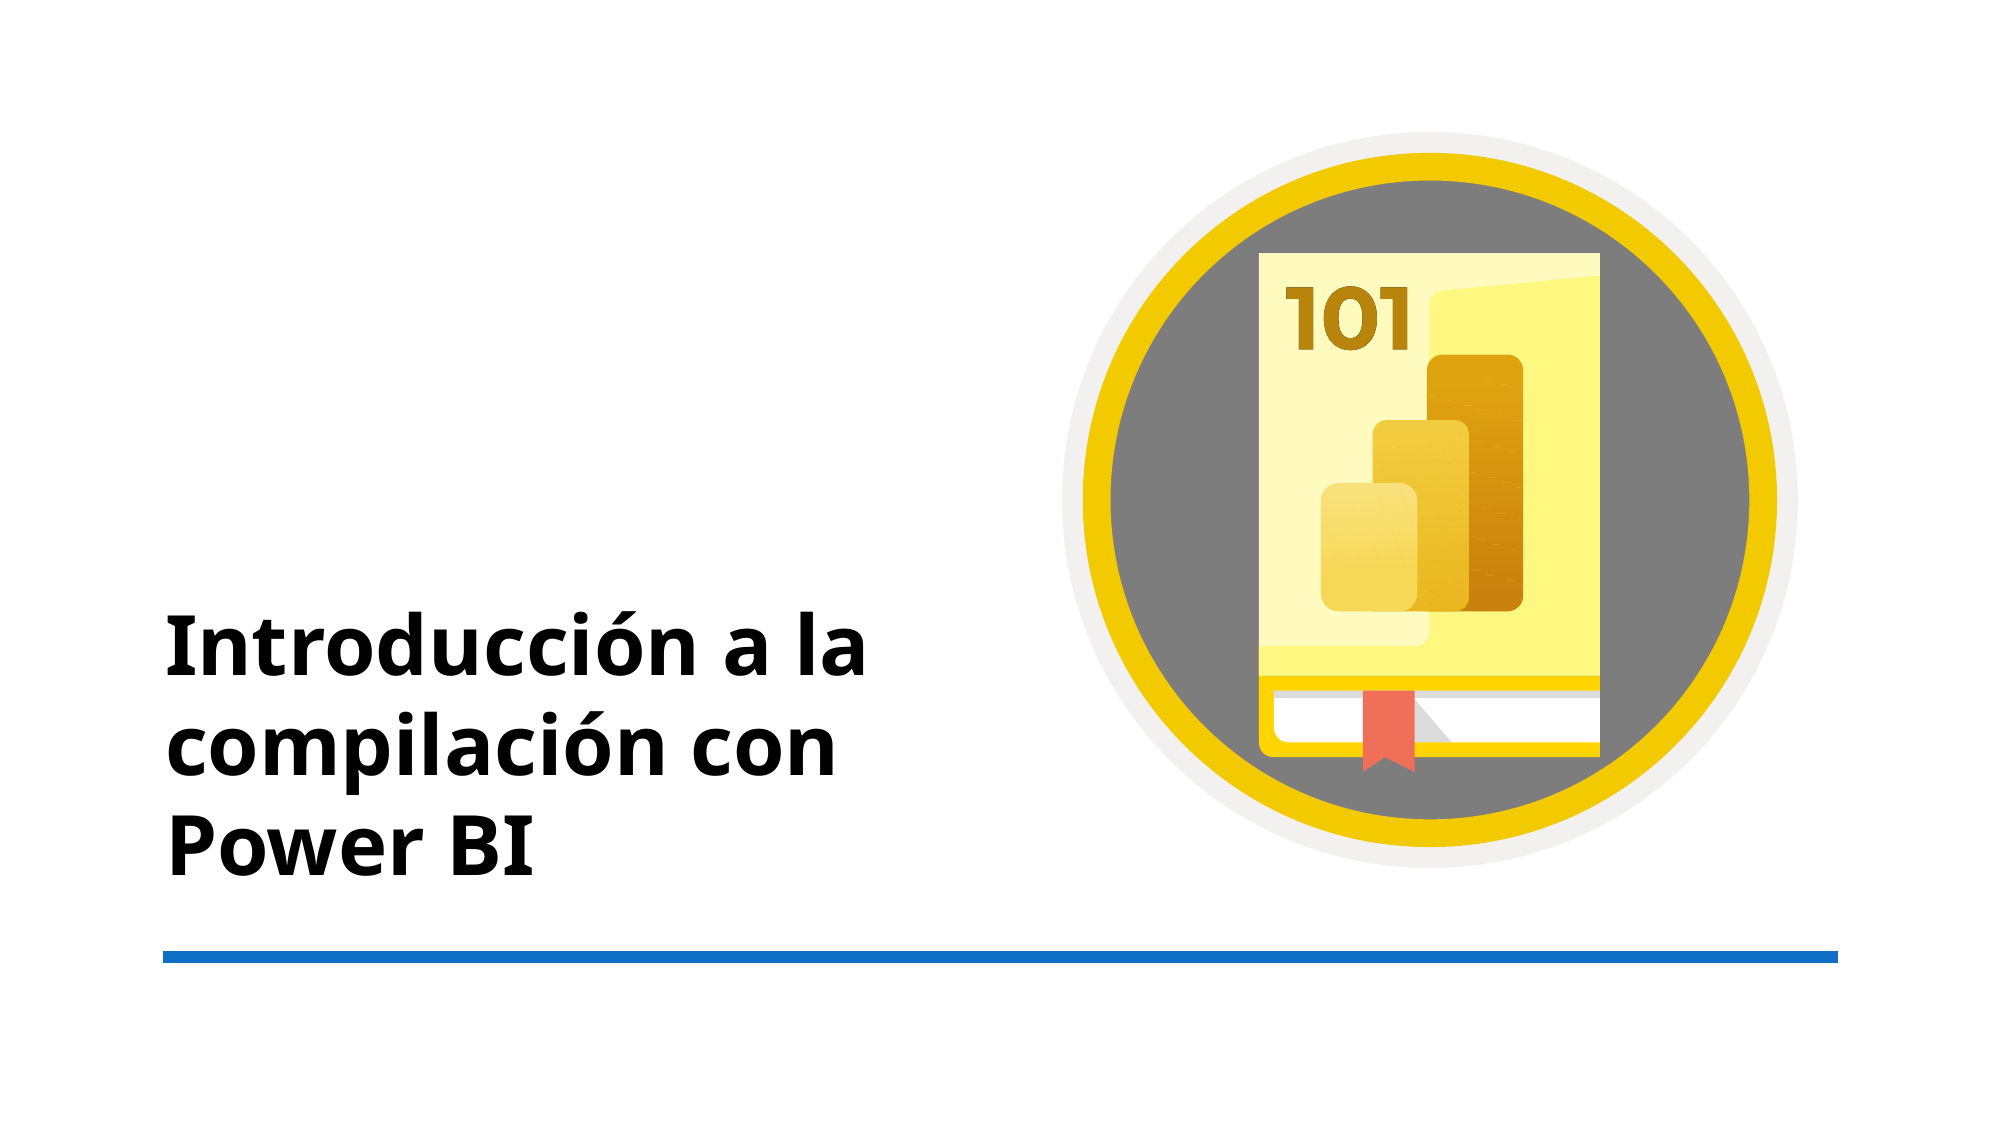

# Introducción a la compilación con Power BI